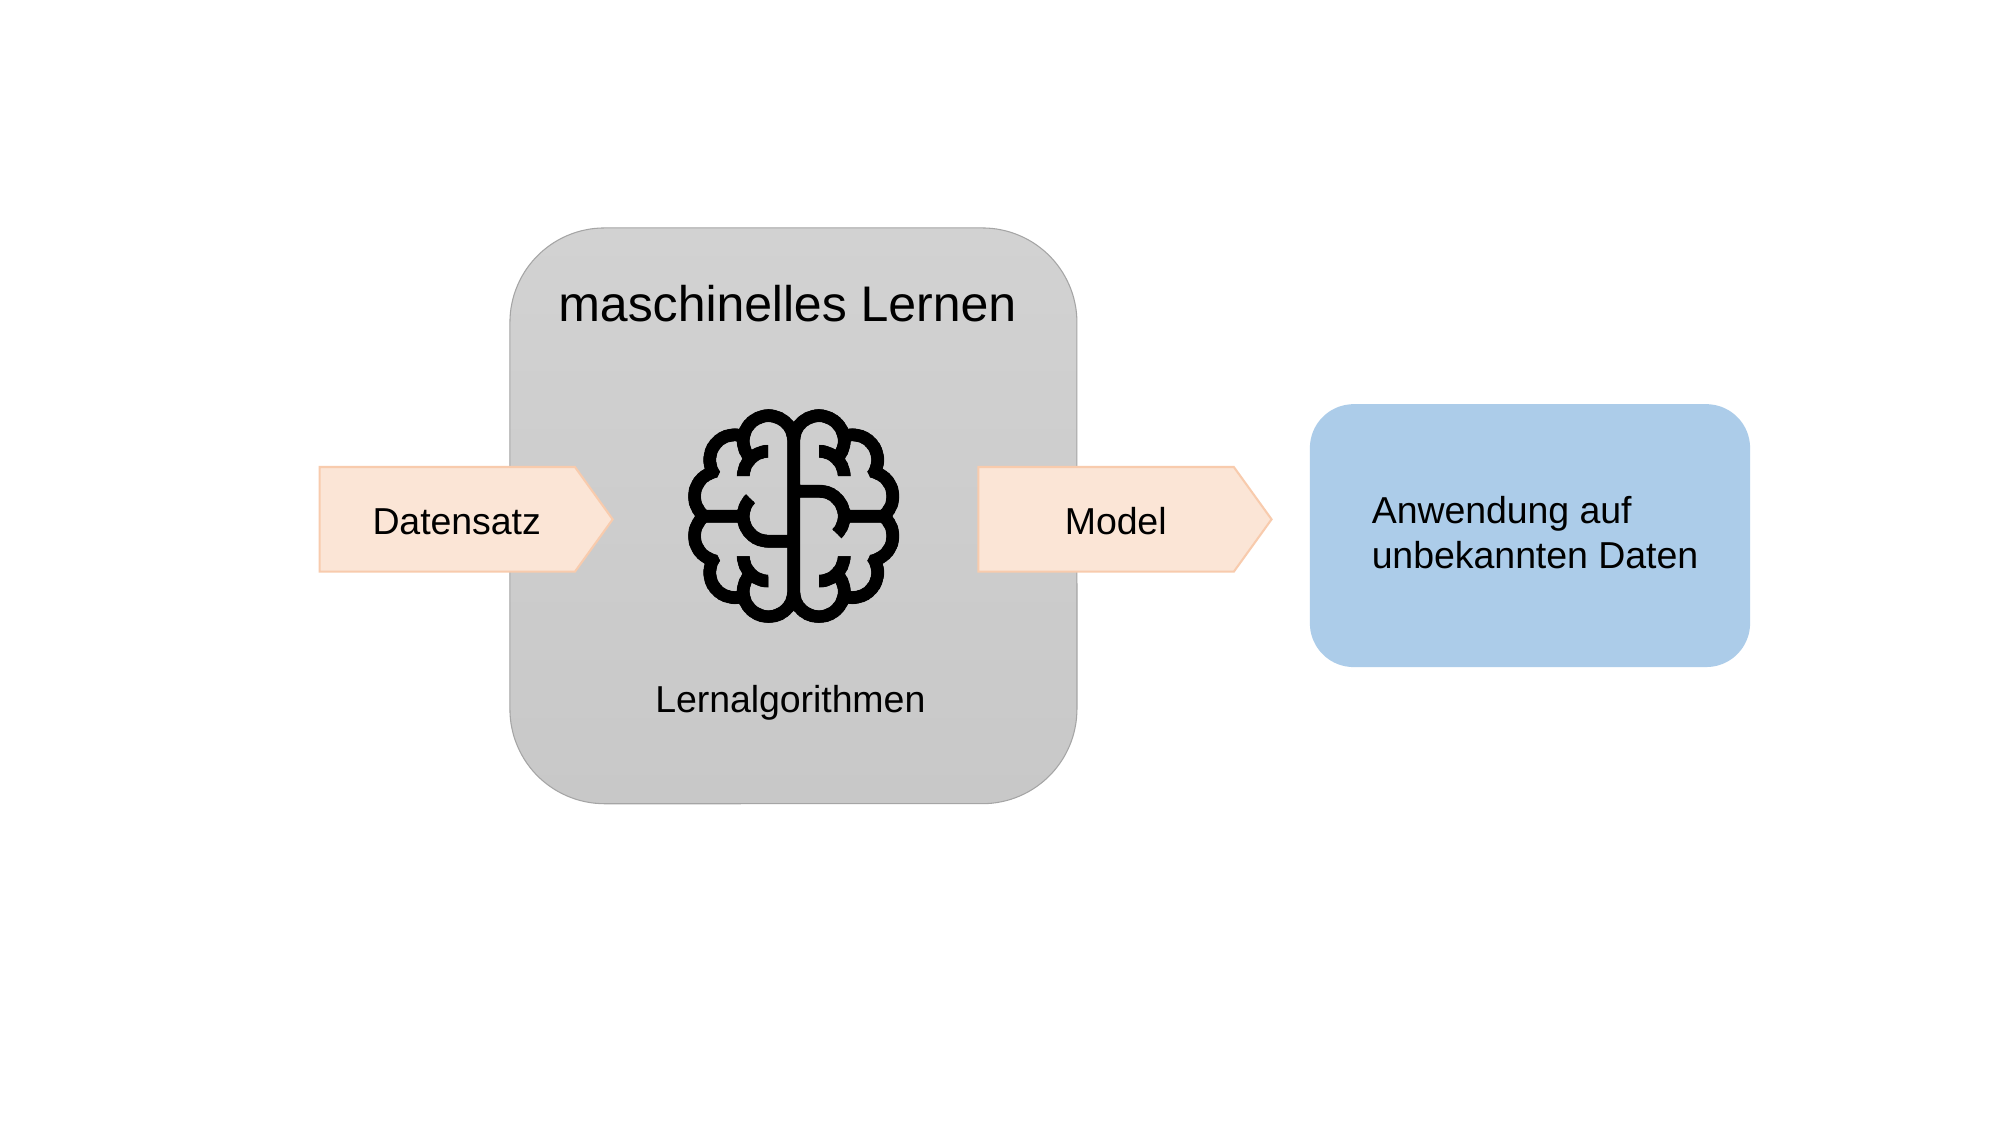

maschinelles Lernen
Datensatz
Model
Modell
Anwendung auf unbekannten Daten
Lernalgorithmen